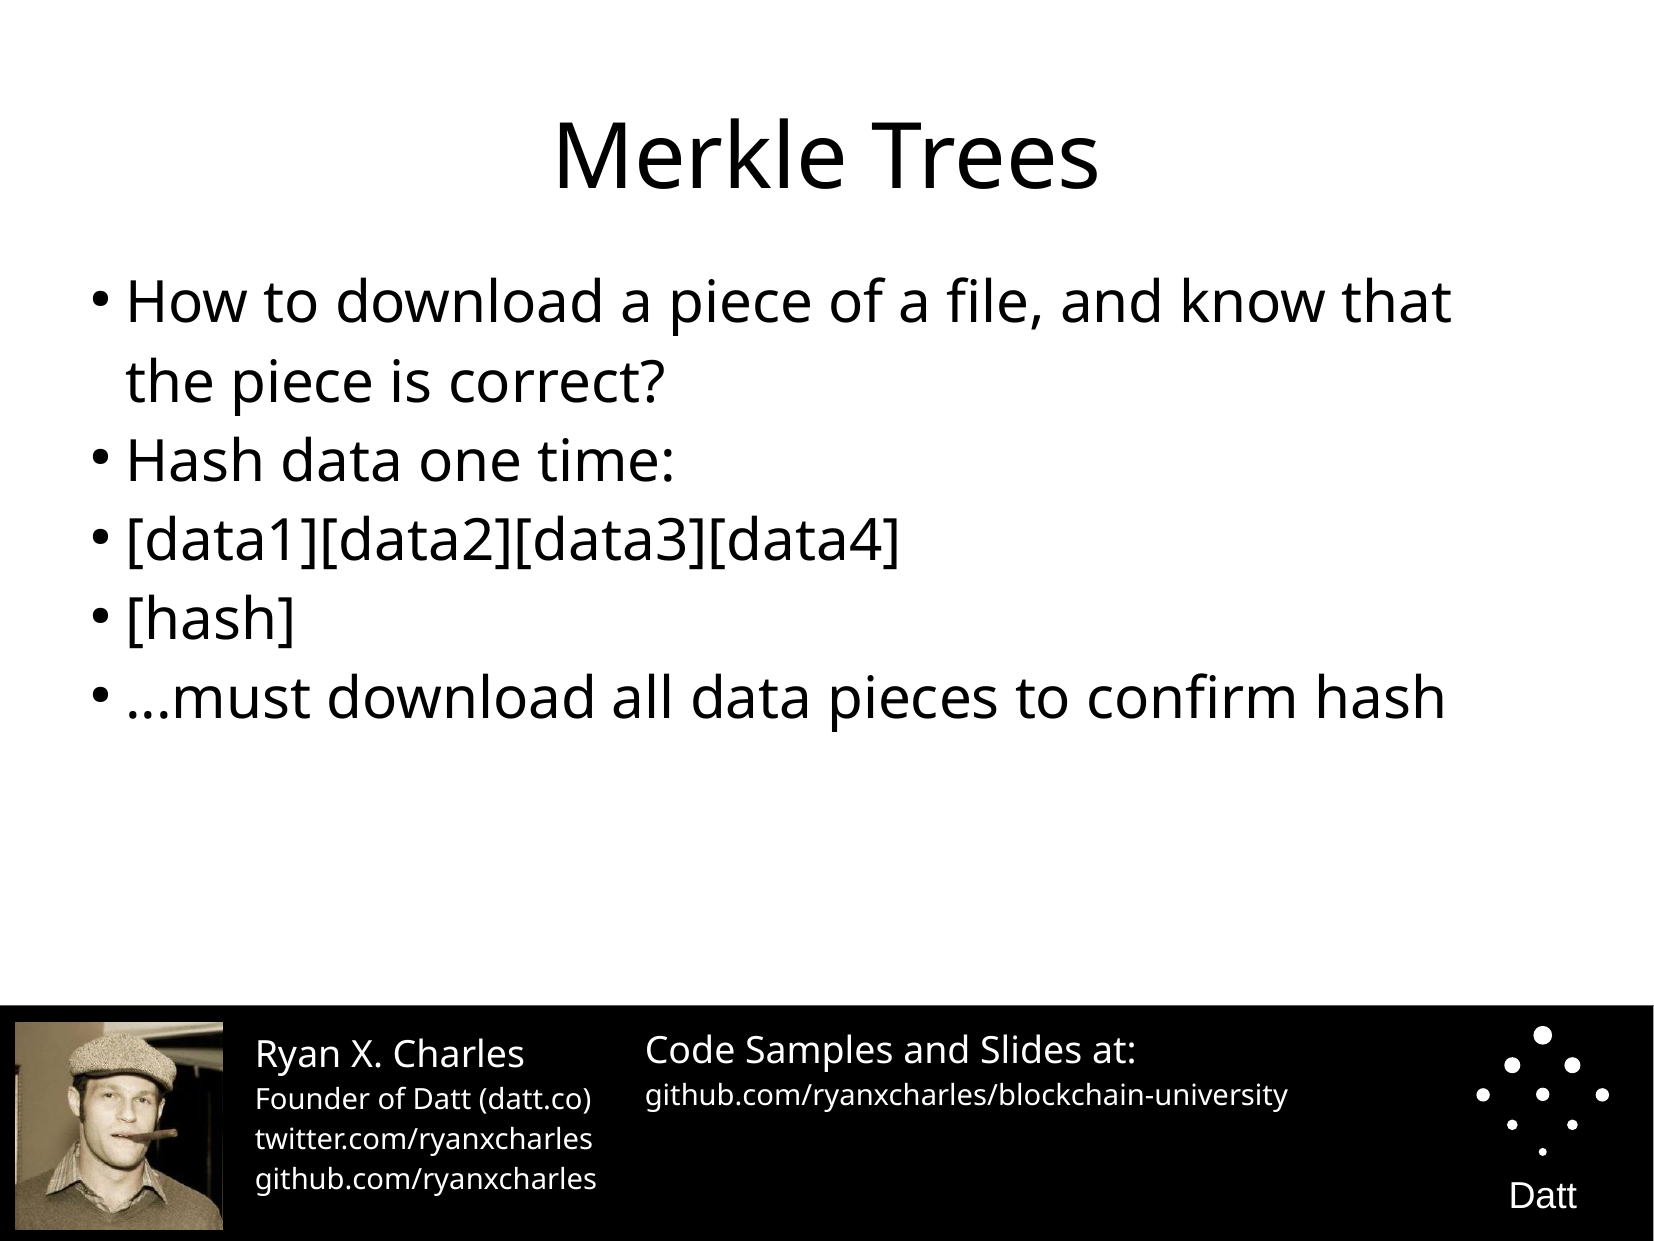

# Merkle Trees
How to download a piece of a file, and know that the piece is correct?
Hash data one time:
[data1][data2][data3][data4]
[hash]
...must download all data pieces to confirm hash
Code Samples and Slides at:
github.com/ryanxcharles/blockchain-university
Ryan X. Charles
Founder of Datt (datt.co)
twitter.com/ryanxcharles
github.com/ryanxcharles
Datt